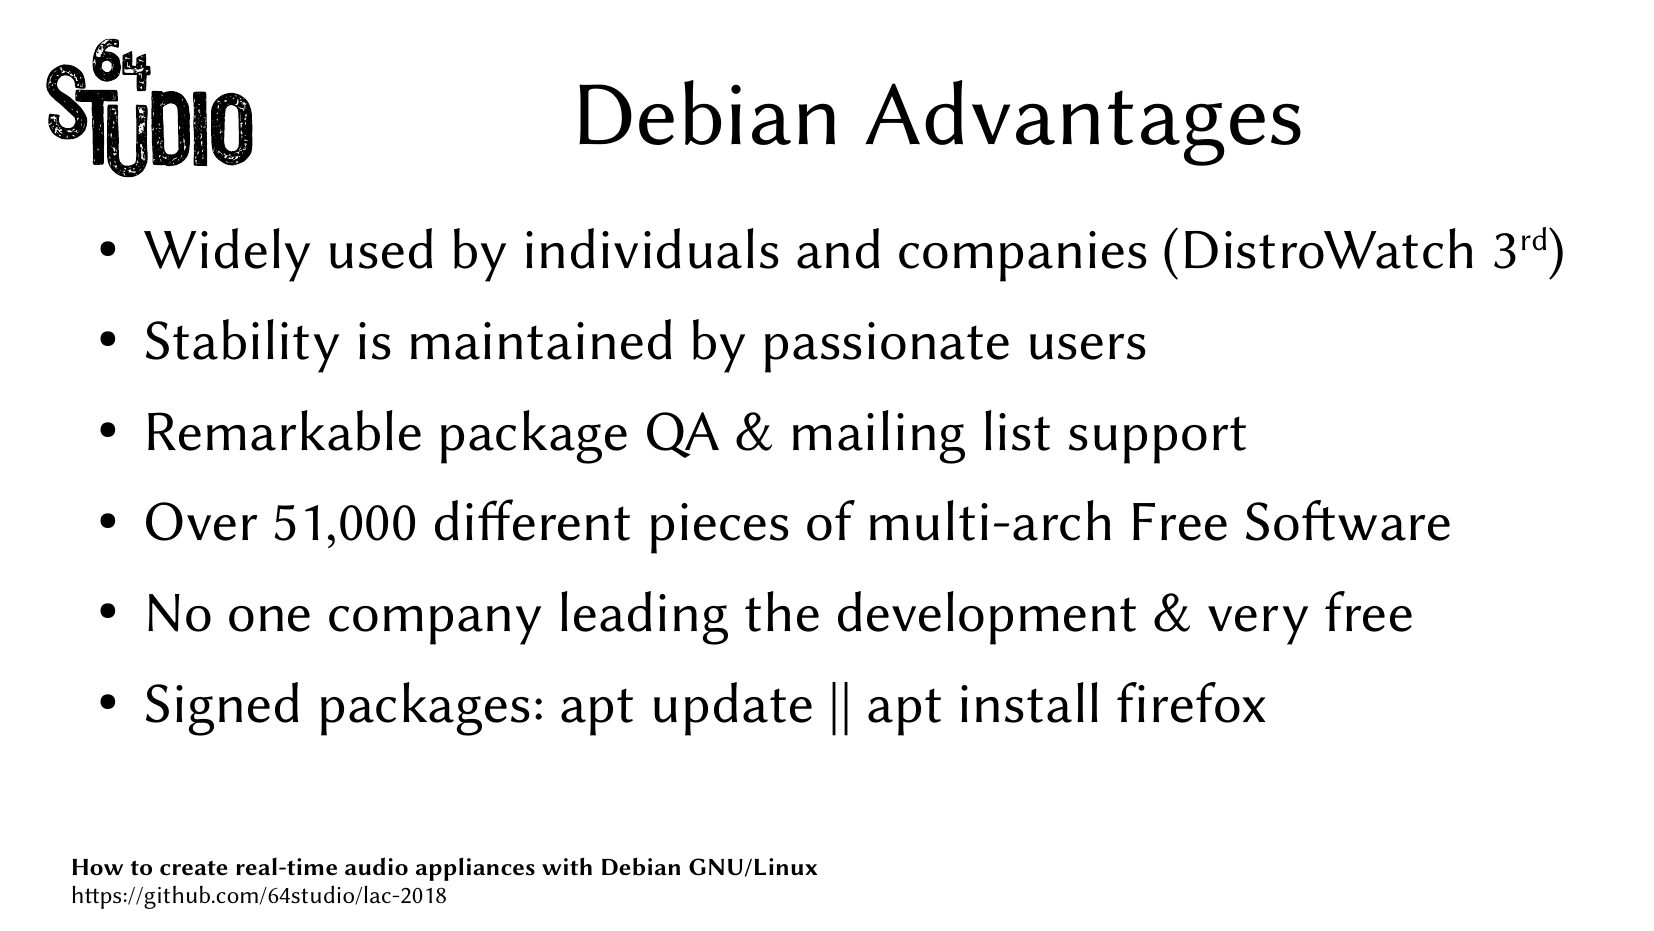

# Debian Advantages
Widely used by individuals and companies (DistroWatch 3rd)
Stability is maintained by passionate users
Remarkable package QA & mailing list support
Over 51,000 different pieces of multi-arch Free Software
No one company leading the development & very free
Signed packages: apt update || apt install firefox